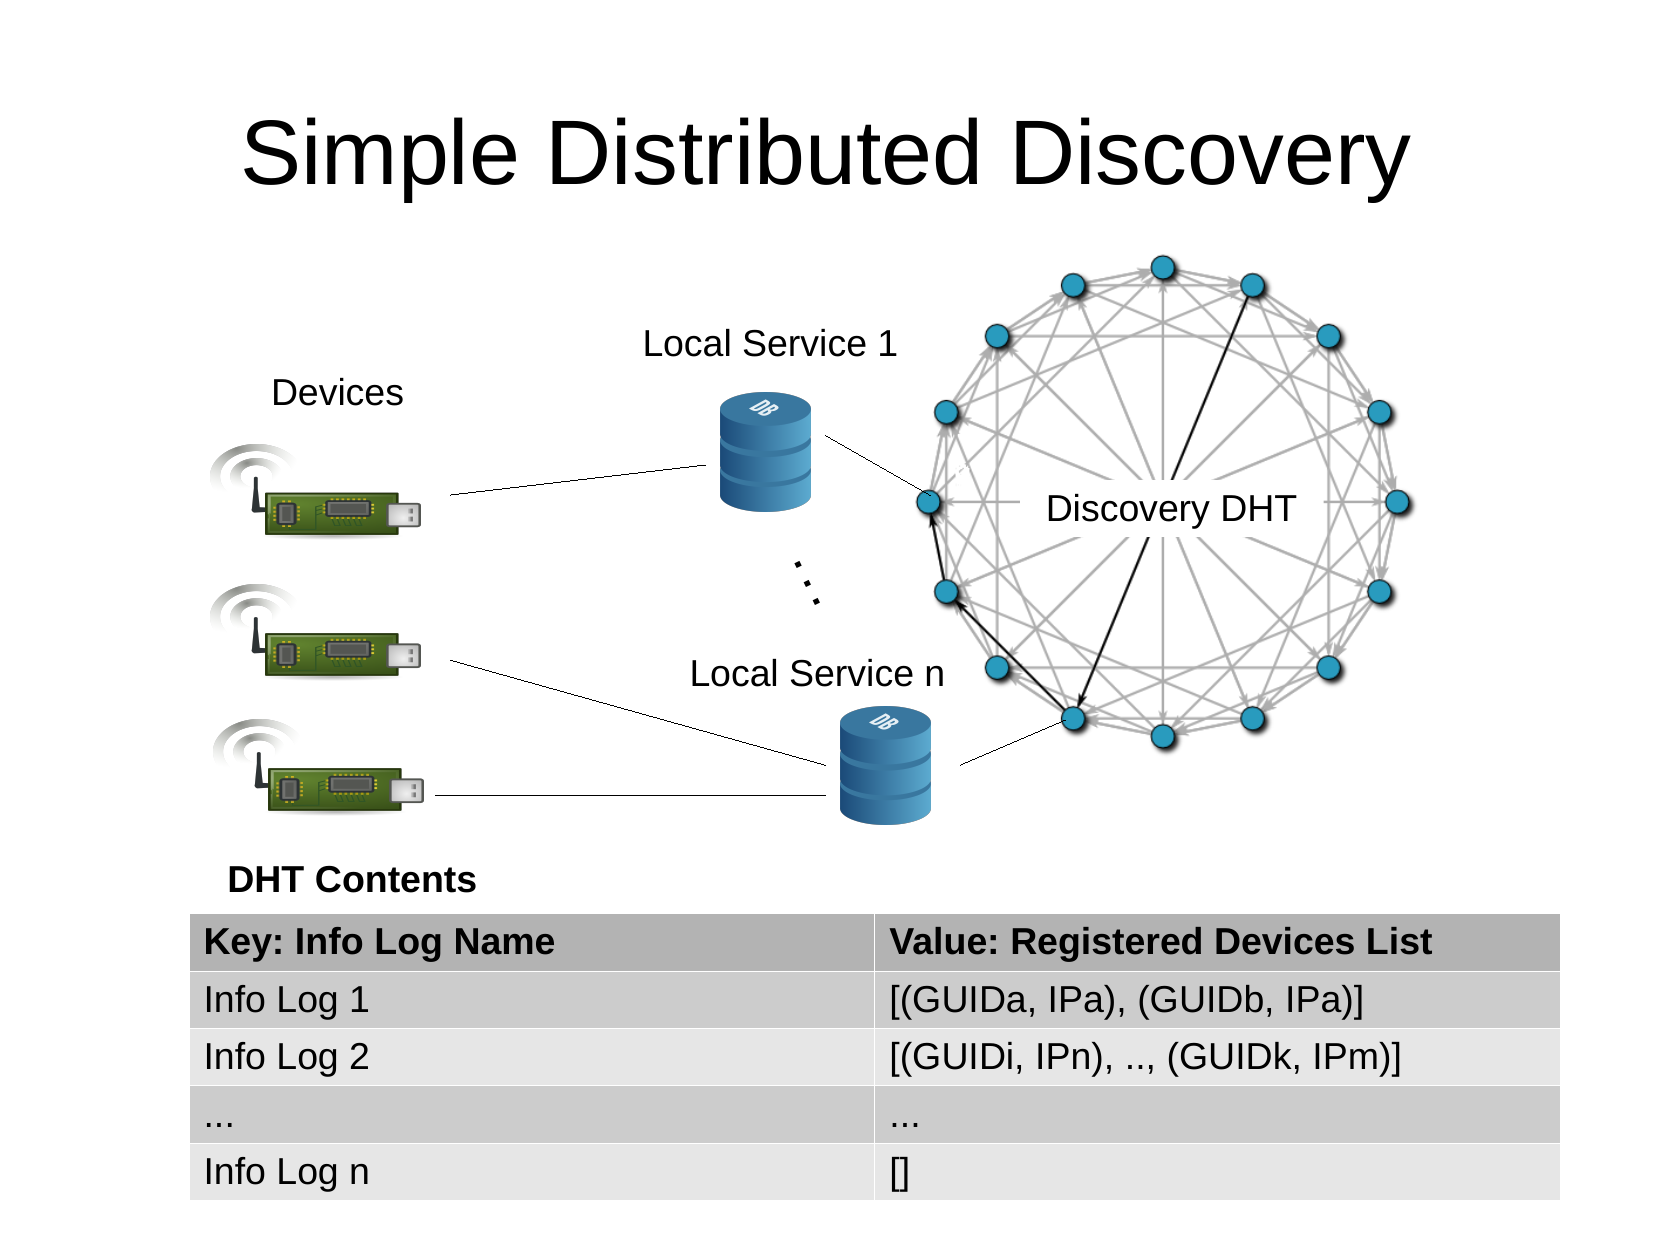

# Simple Distributed Discovery
Local Service 1
Devices
Discovery DHT
. . .
Local Service n
DHT Contents
| Key: Info Log Name | Value: Registered Devices List |
| --- | --- |
| Info Log 1 | [(GUIDa, IPa), (GUIDb, IPa)] |
| Info Log 2 | [(GUIDi, IPn), .., (GUIDk, IPm)] |
| ... | ... |
| Info Log n | [] |